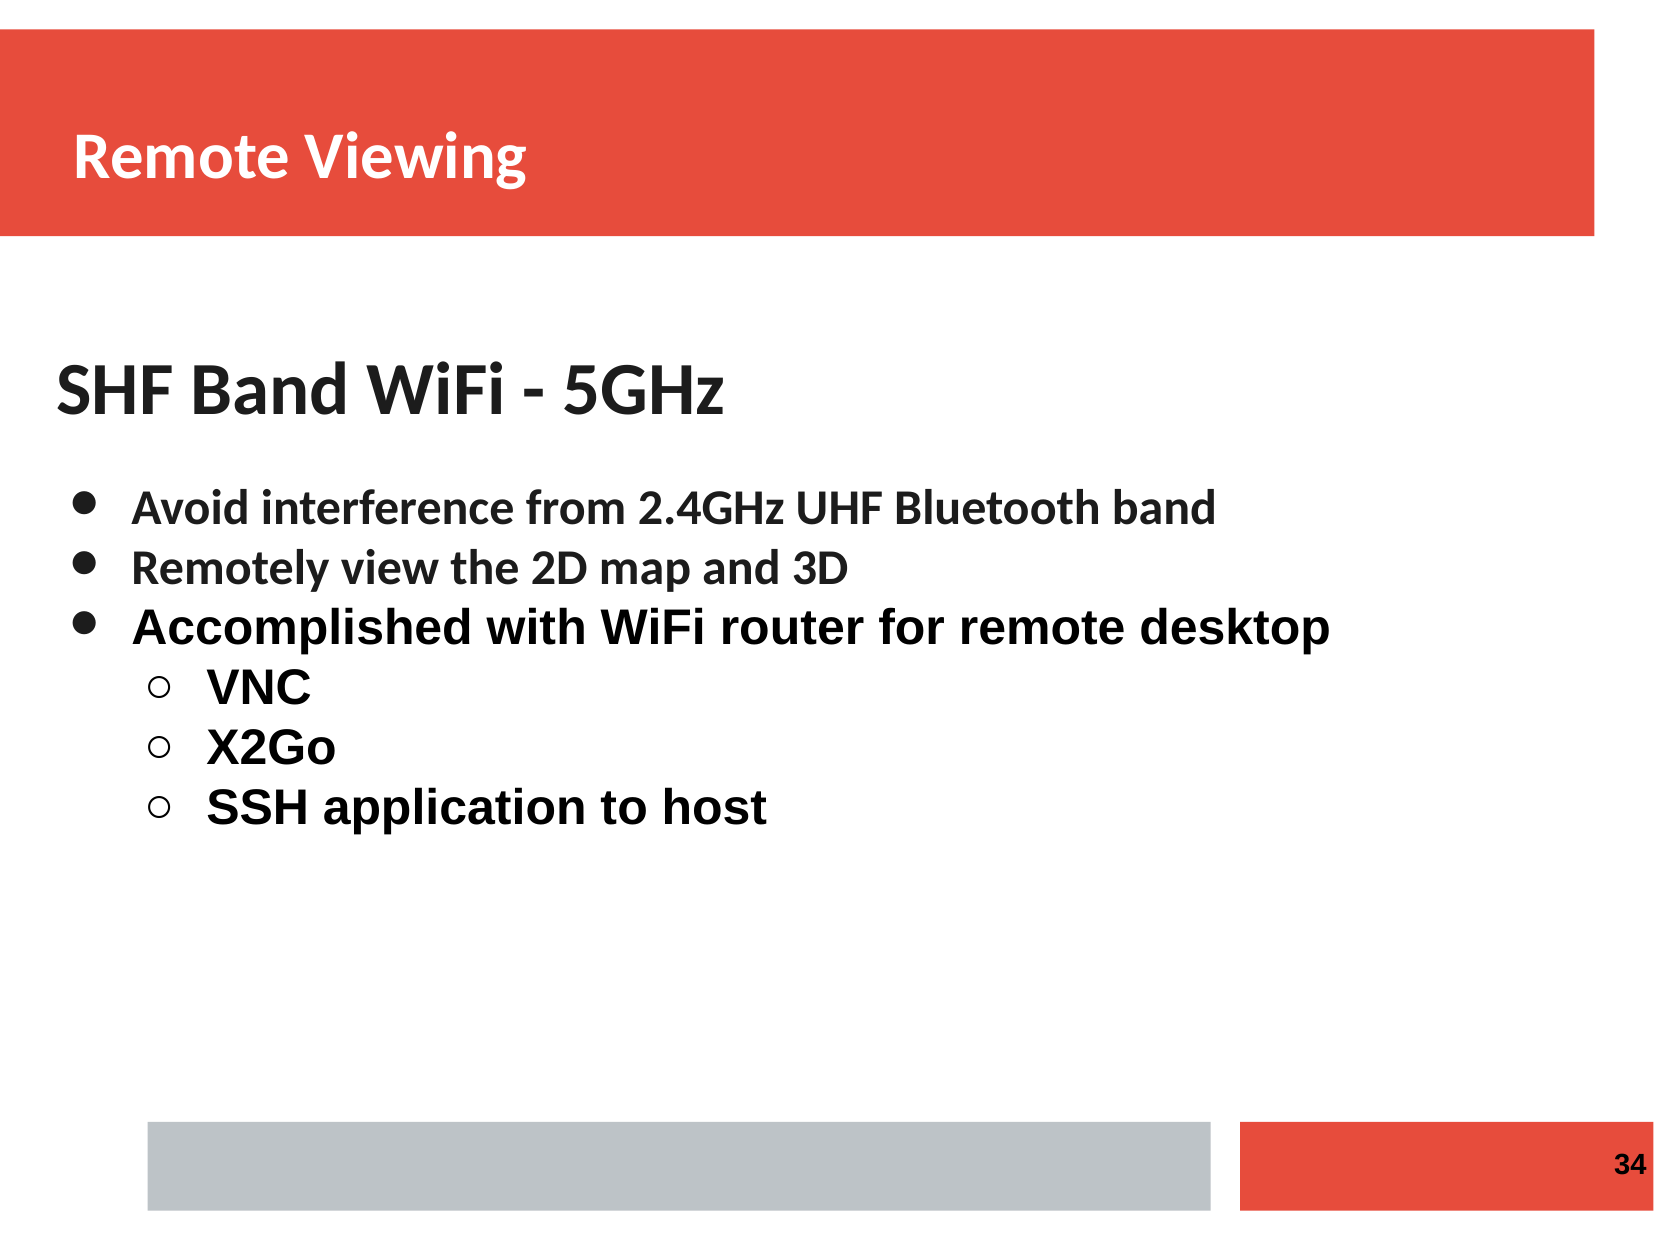

# Remote Viewing
SHF Band WiFi - 5GHz
Avoid interference from 2.4GHz UHF Bluetooth band
Remotely view the 2D map and 3D
Accomplished with WiFi router for remote desktop
VNC
X2Go
SSH application to host